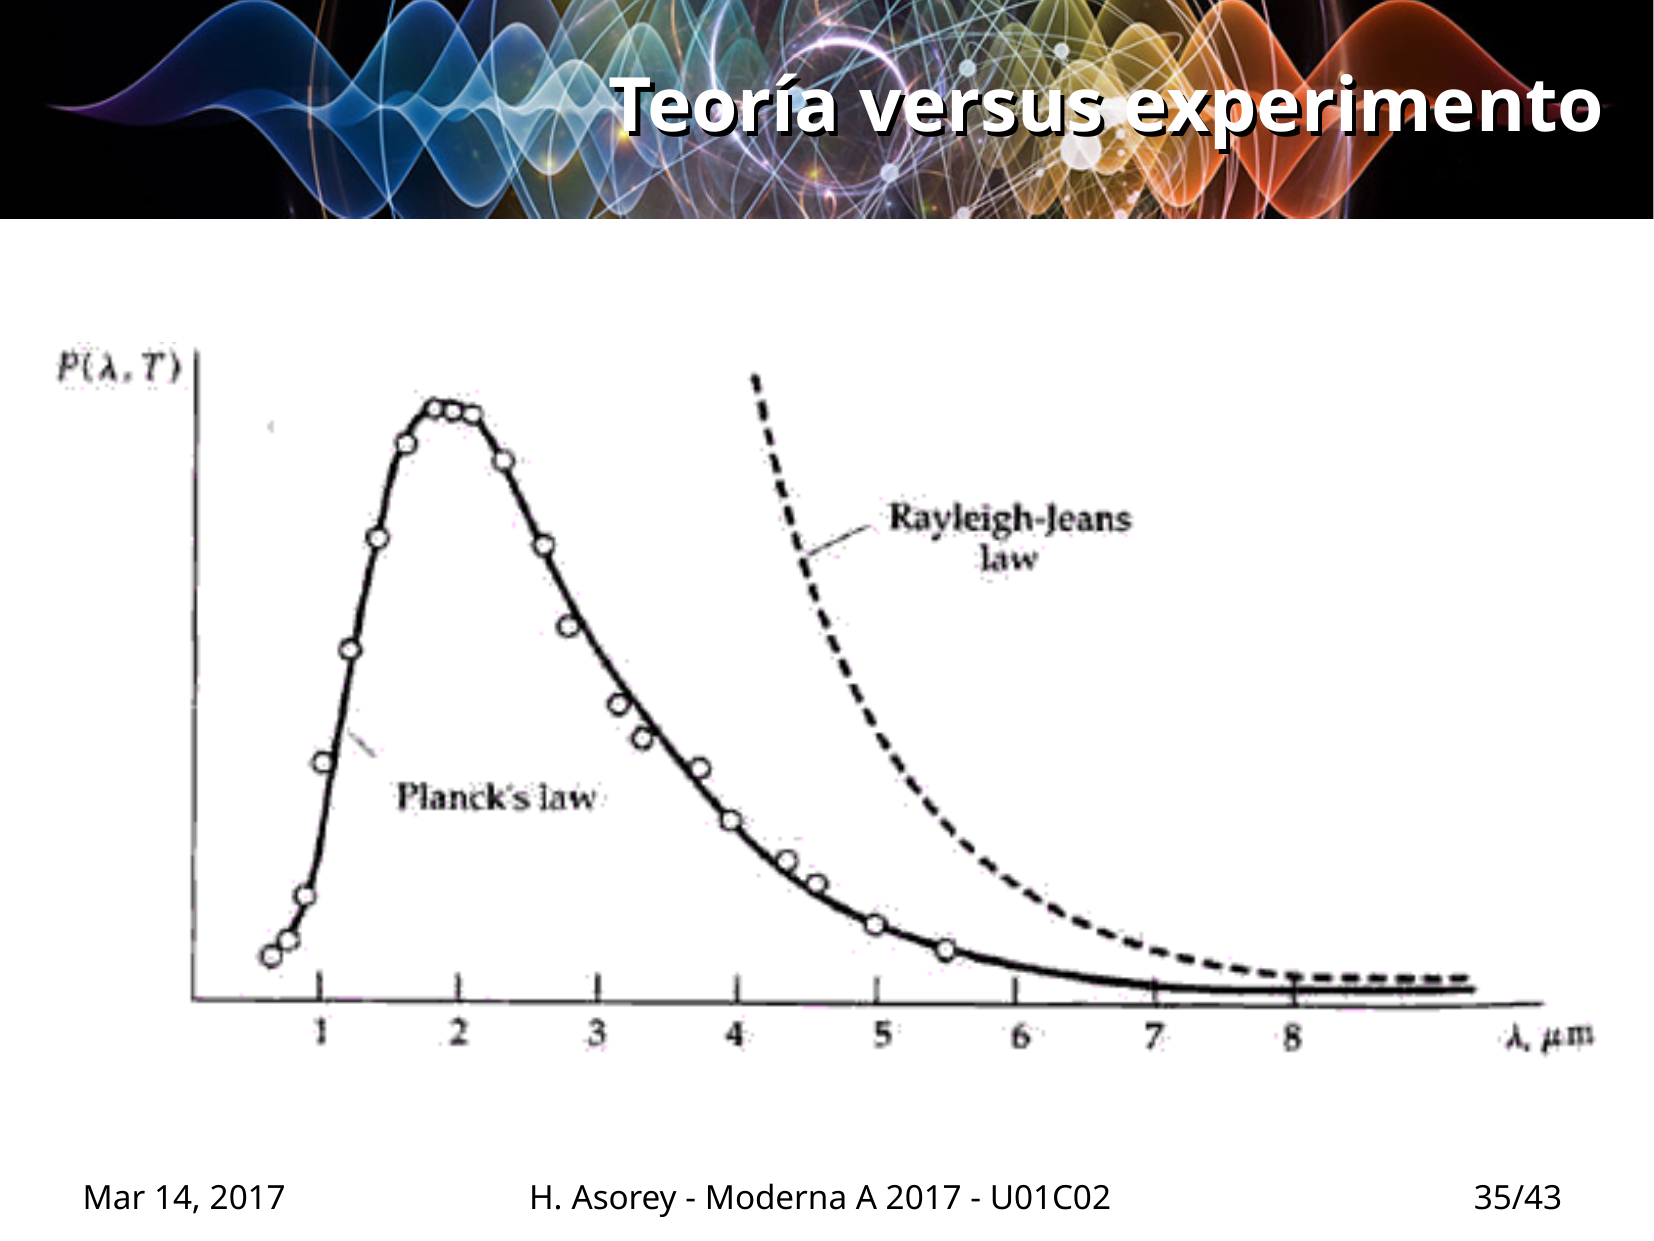

# Teoría versus experimento
Mar 14, 2017
H. Asorey - Moderna A 2017 - U01C02
35